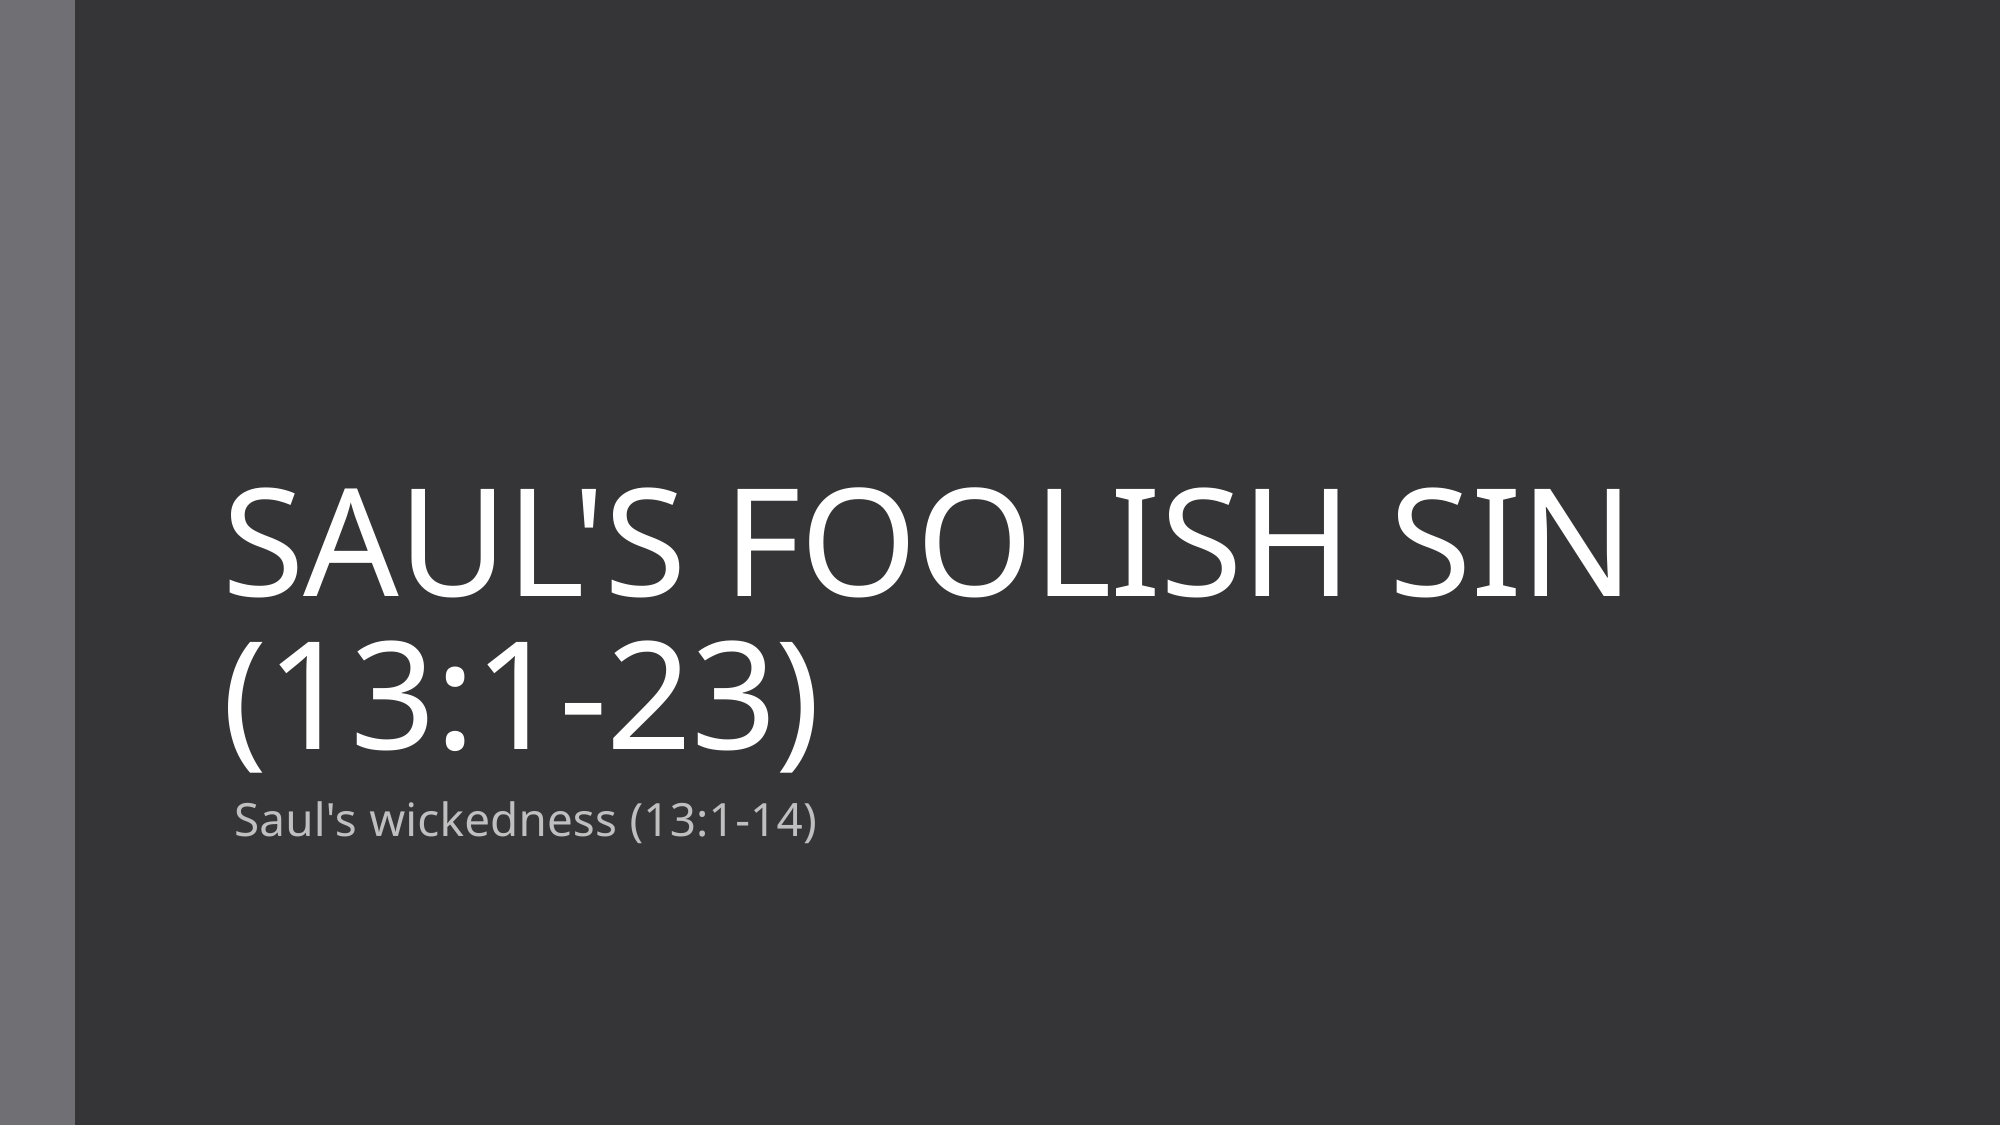

# SAUL'S FOOLISH SIN (13:1-23)
 Saul's wickedness (13:1-14)